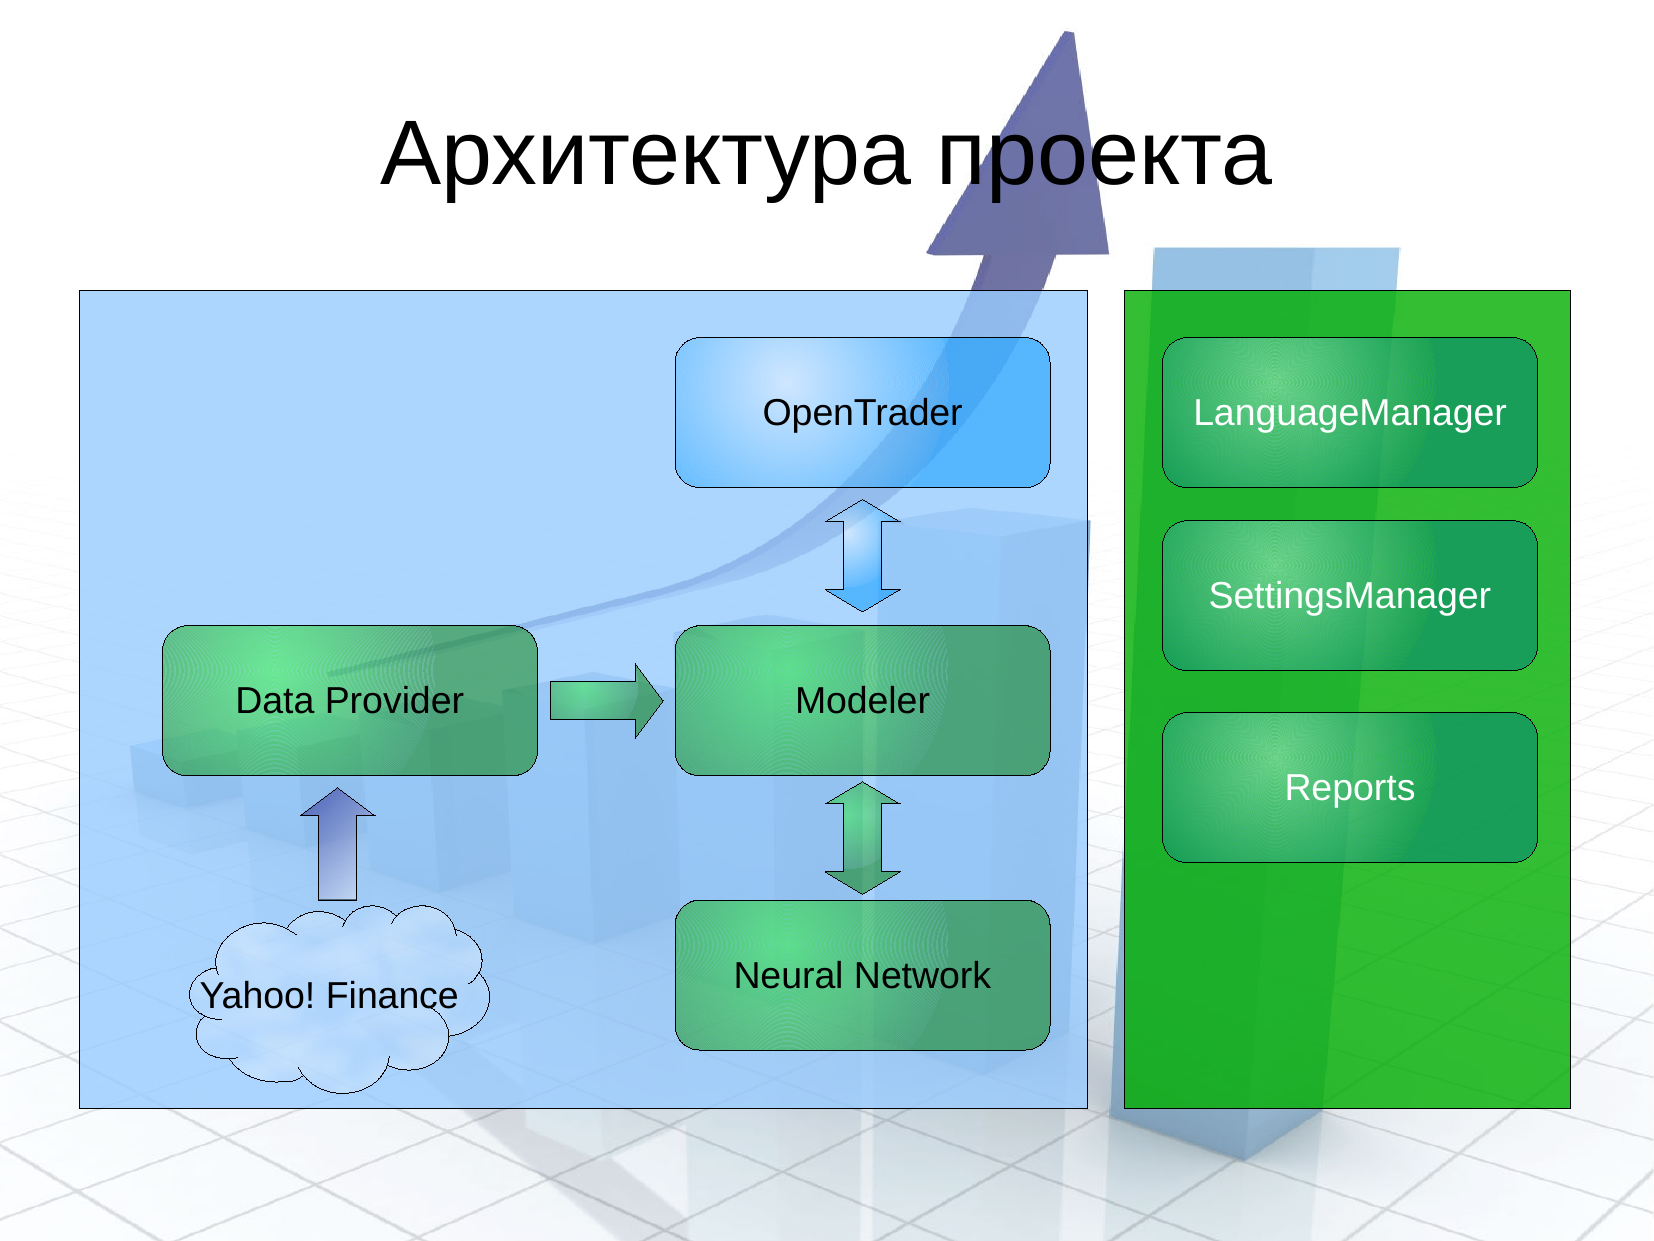

# Архитектура проекта
OpenTrader
LanguageManager
SettingsManager
Data Provider
Modeler
Reports
Neural Network
Yahoo! Finance